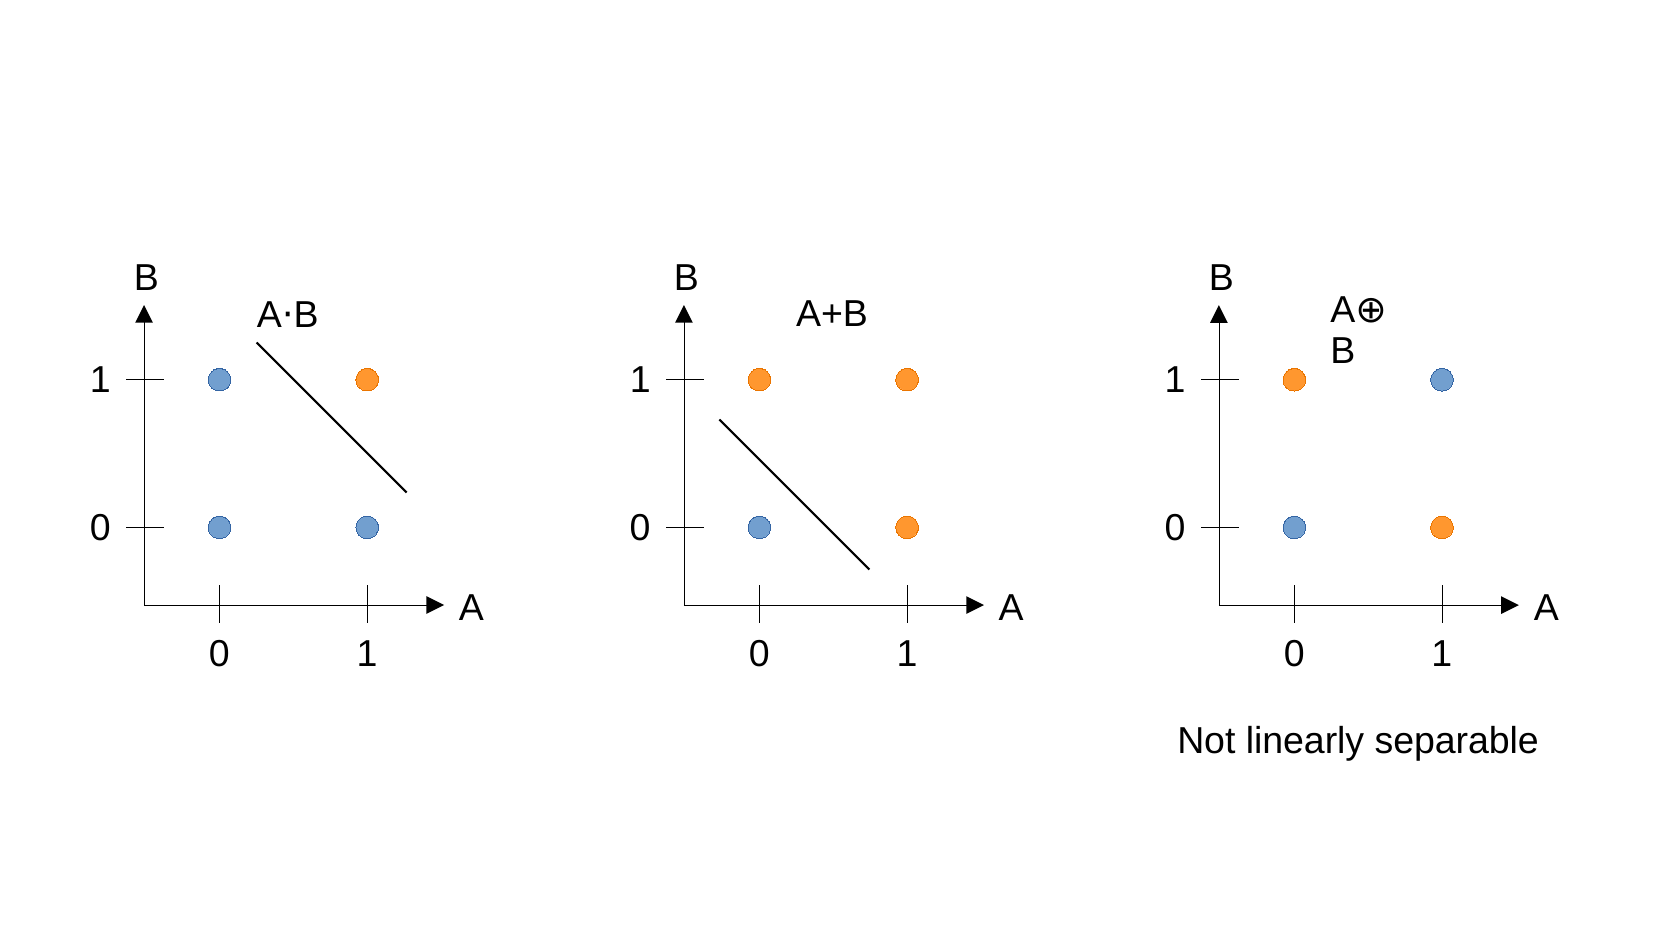

B
B
B
A⊕B
A+B
A⋅B
1
1
1
0
0
0
A
A
A
0
1
0
1
0
1
Not linearly separable